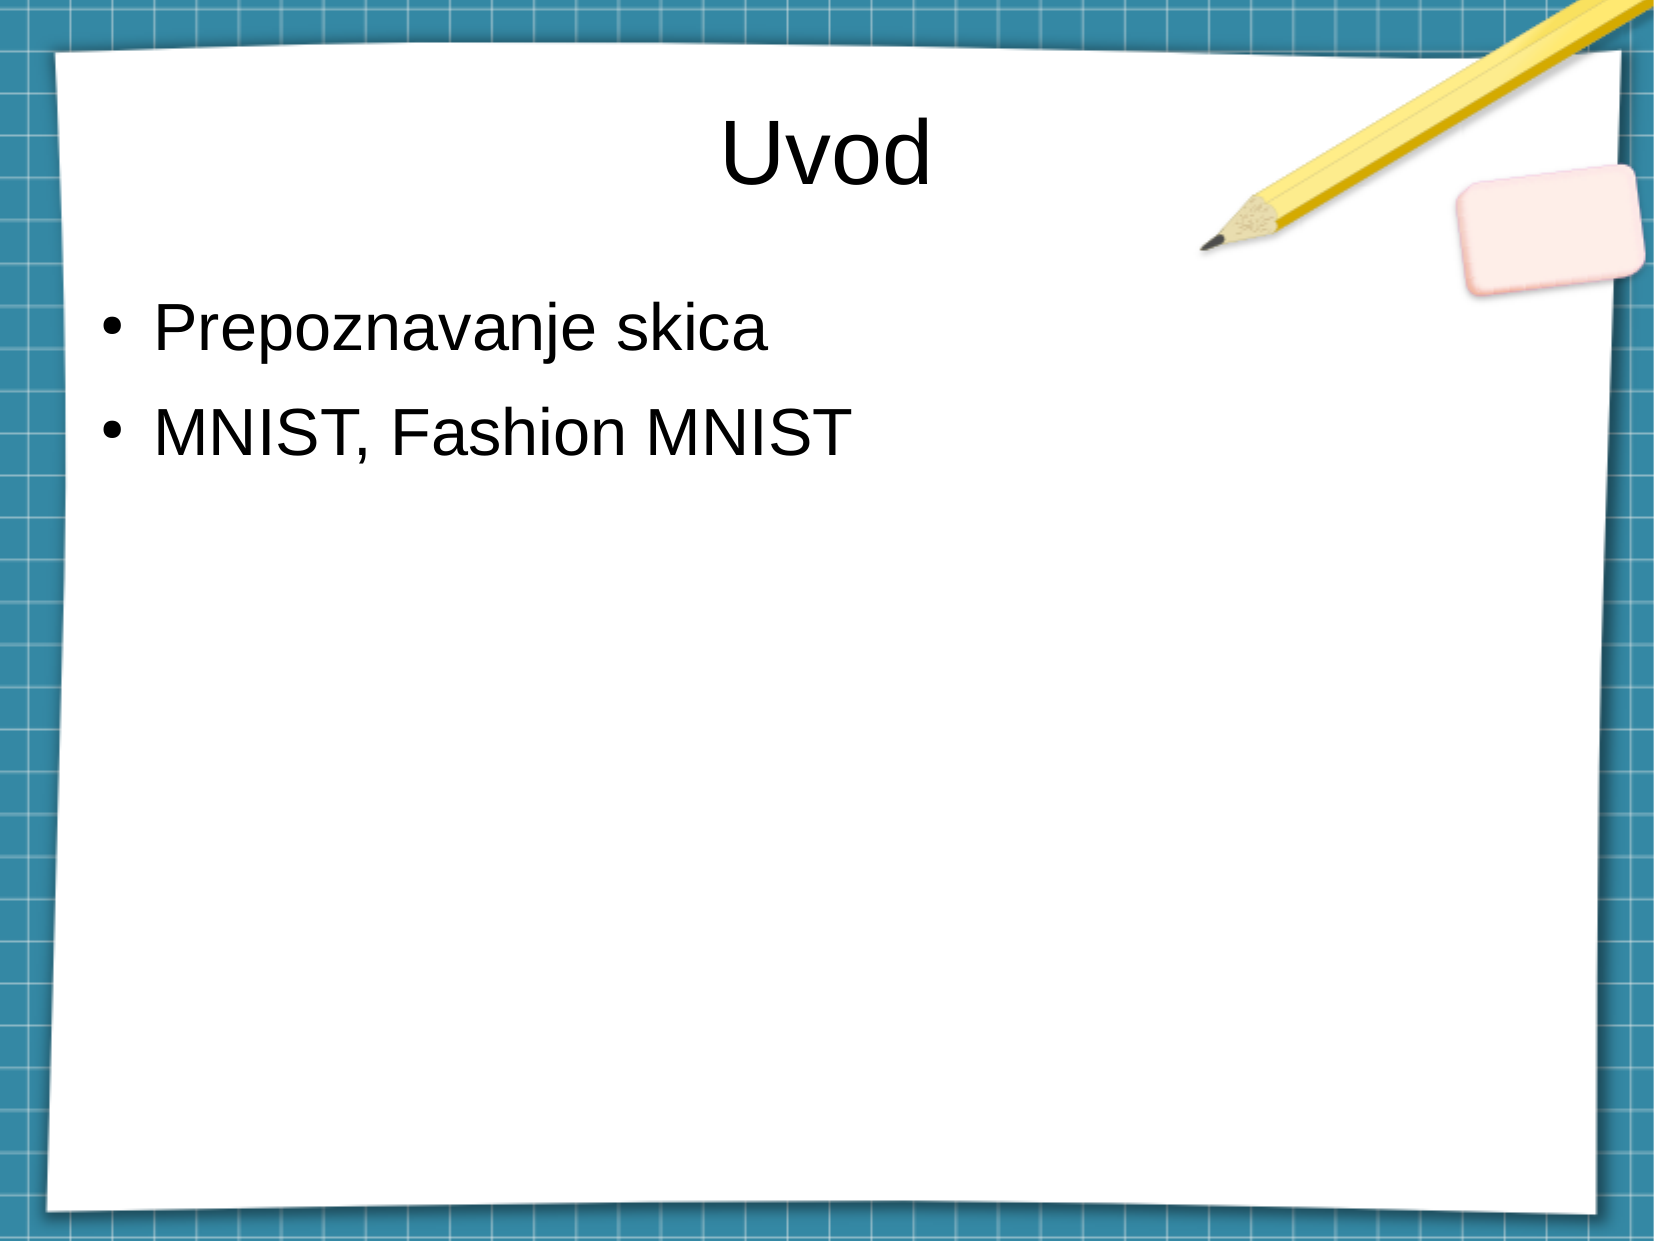

# Uvod
Prepoznavanje skica
MNIST, Fashion MNIST